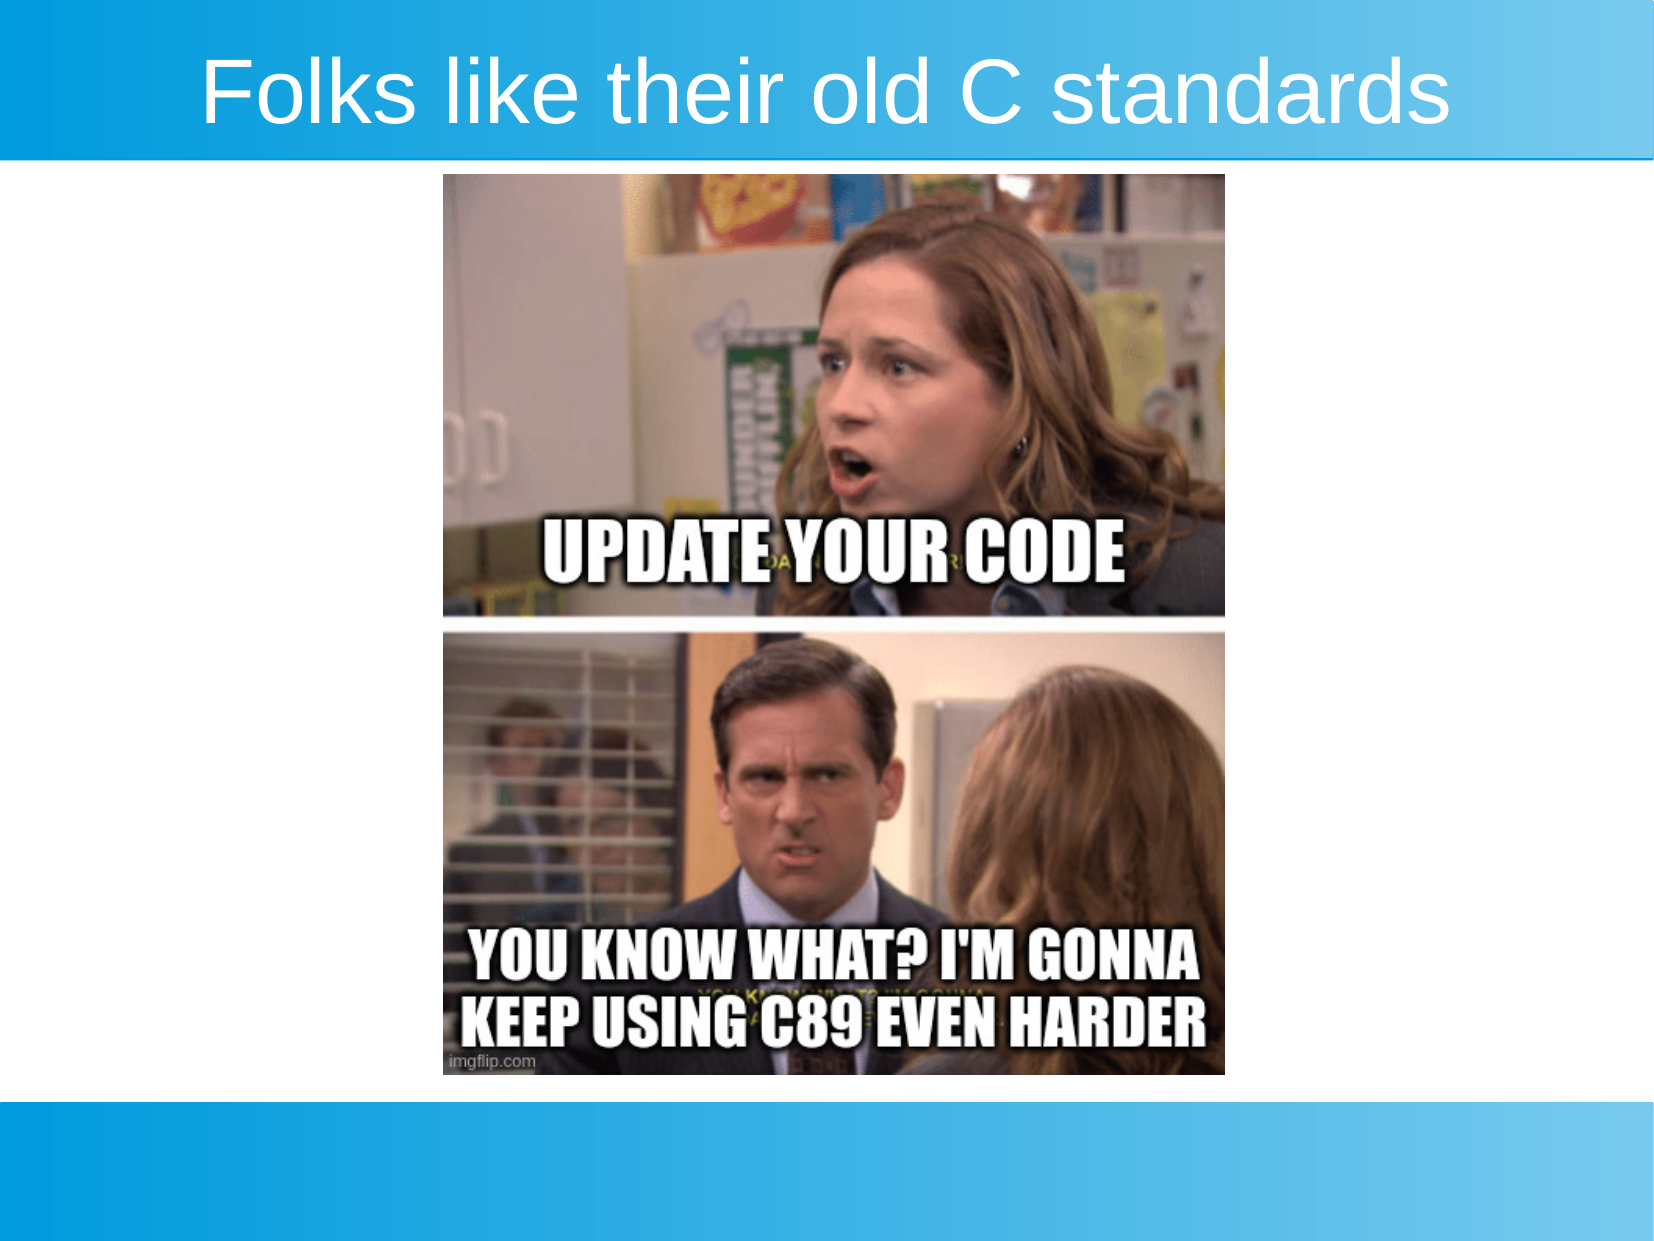

# Folks like their old C standards